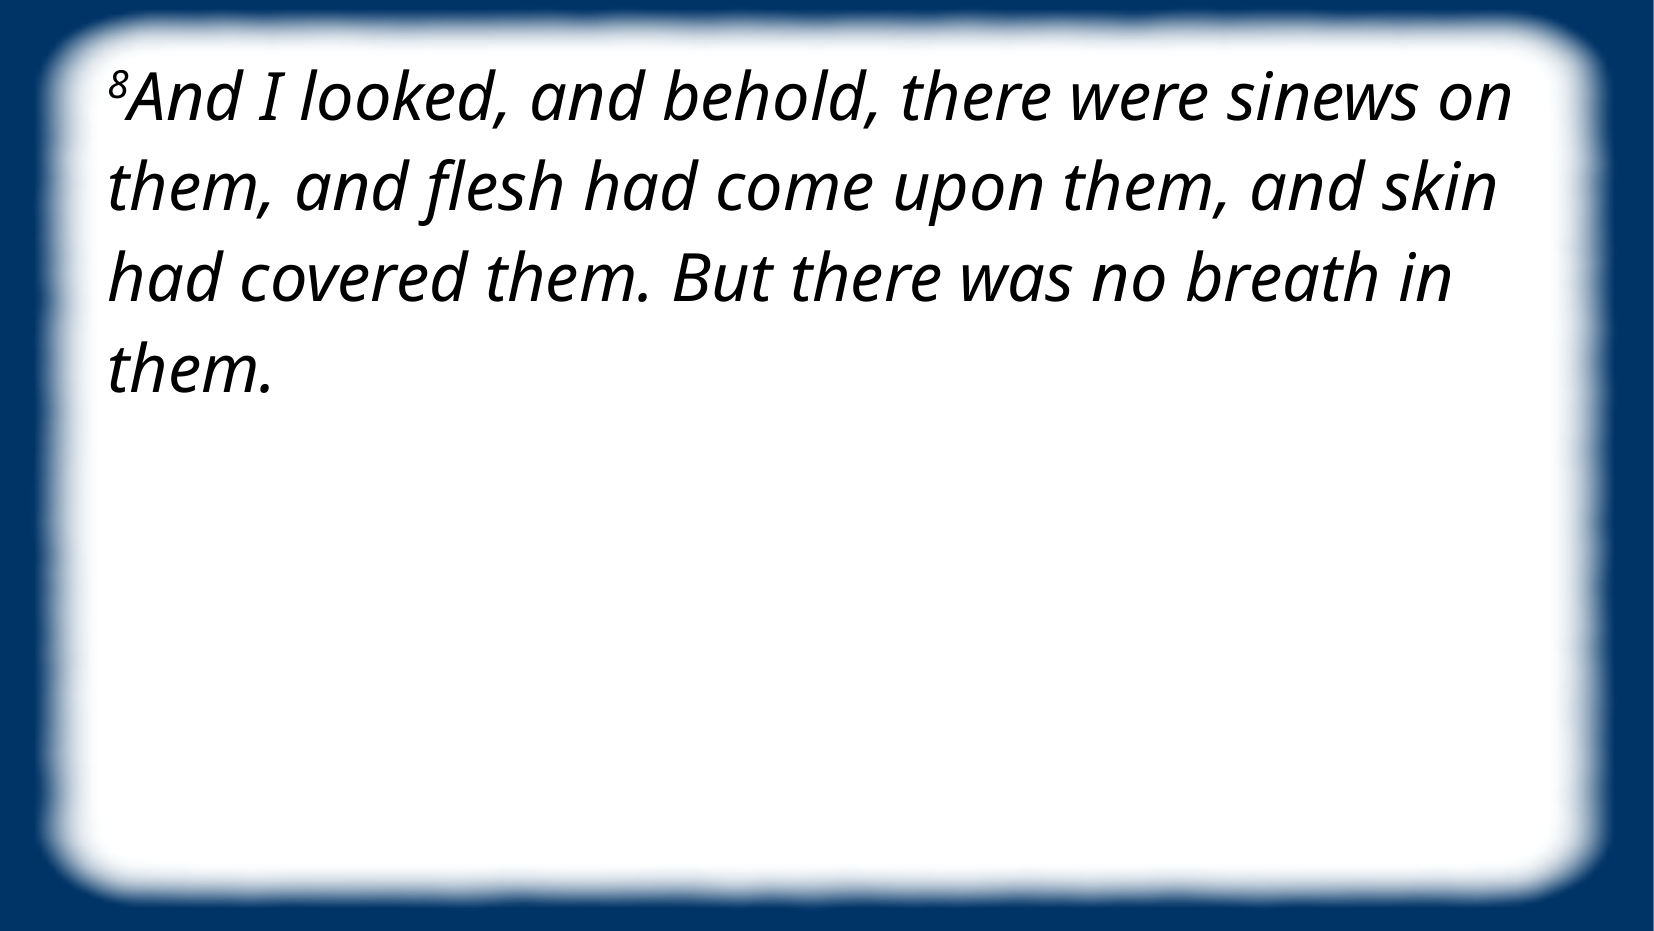

8And I looked, and behold, there were sinews on them, and flesh had come upon them, and skin had covered them. But there was no breath in them.